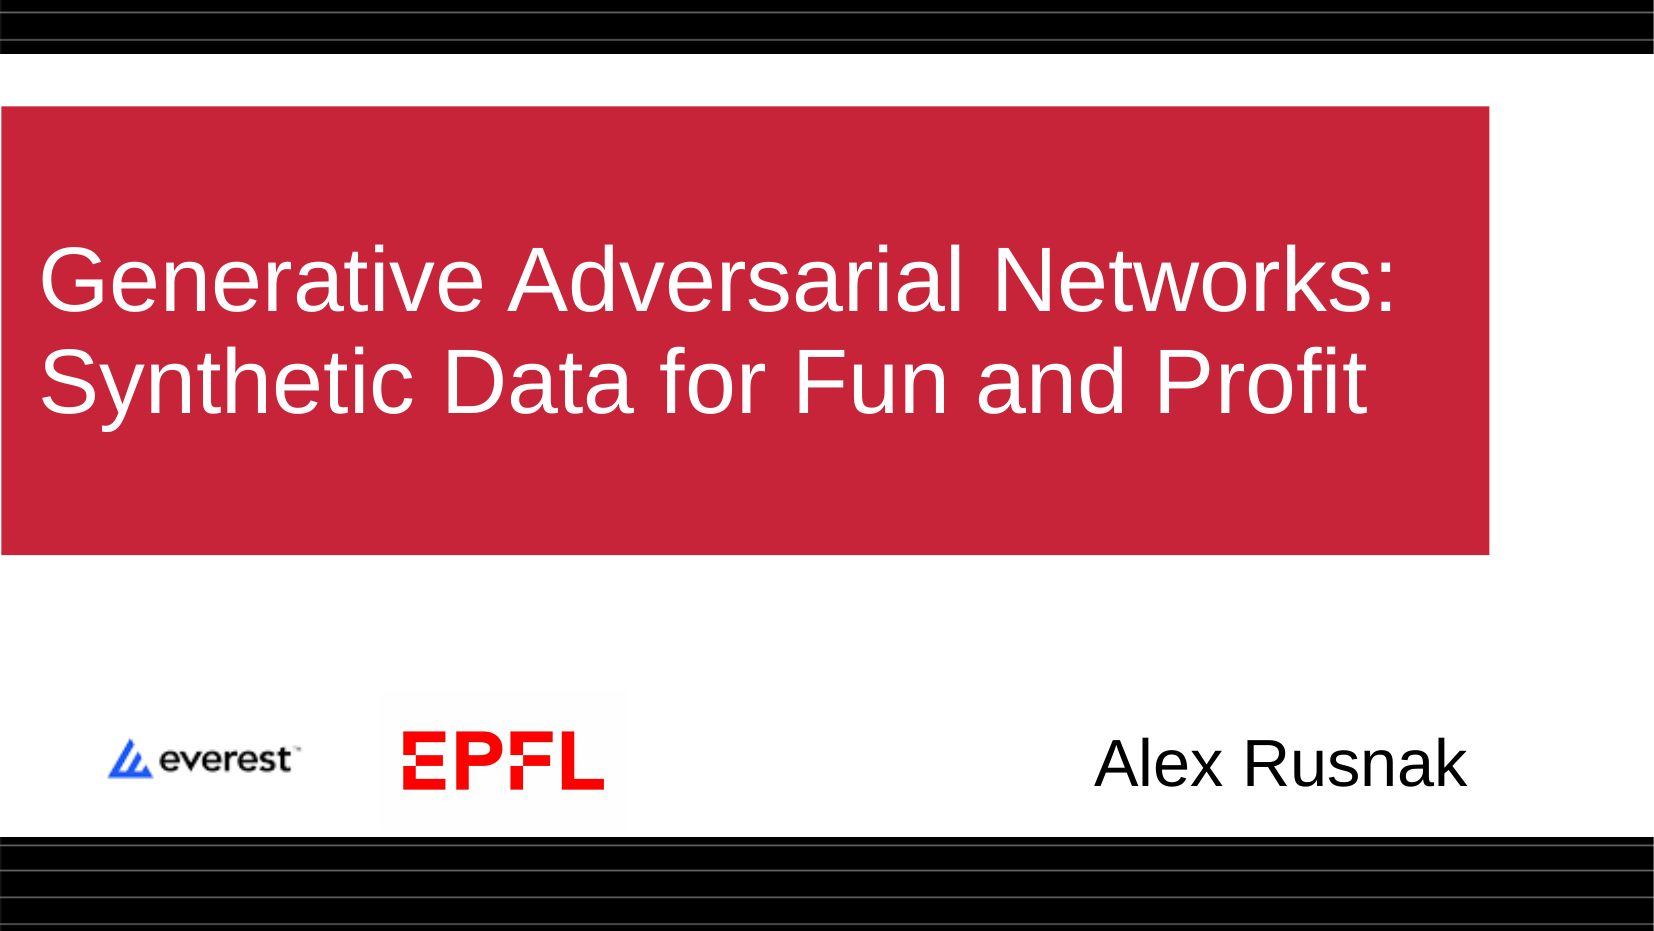

# Generative Adversarial Networks: Synthetic Data for Fun and Profit
Alex Rusnak